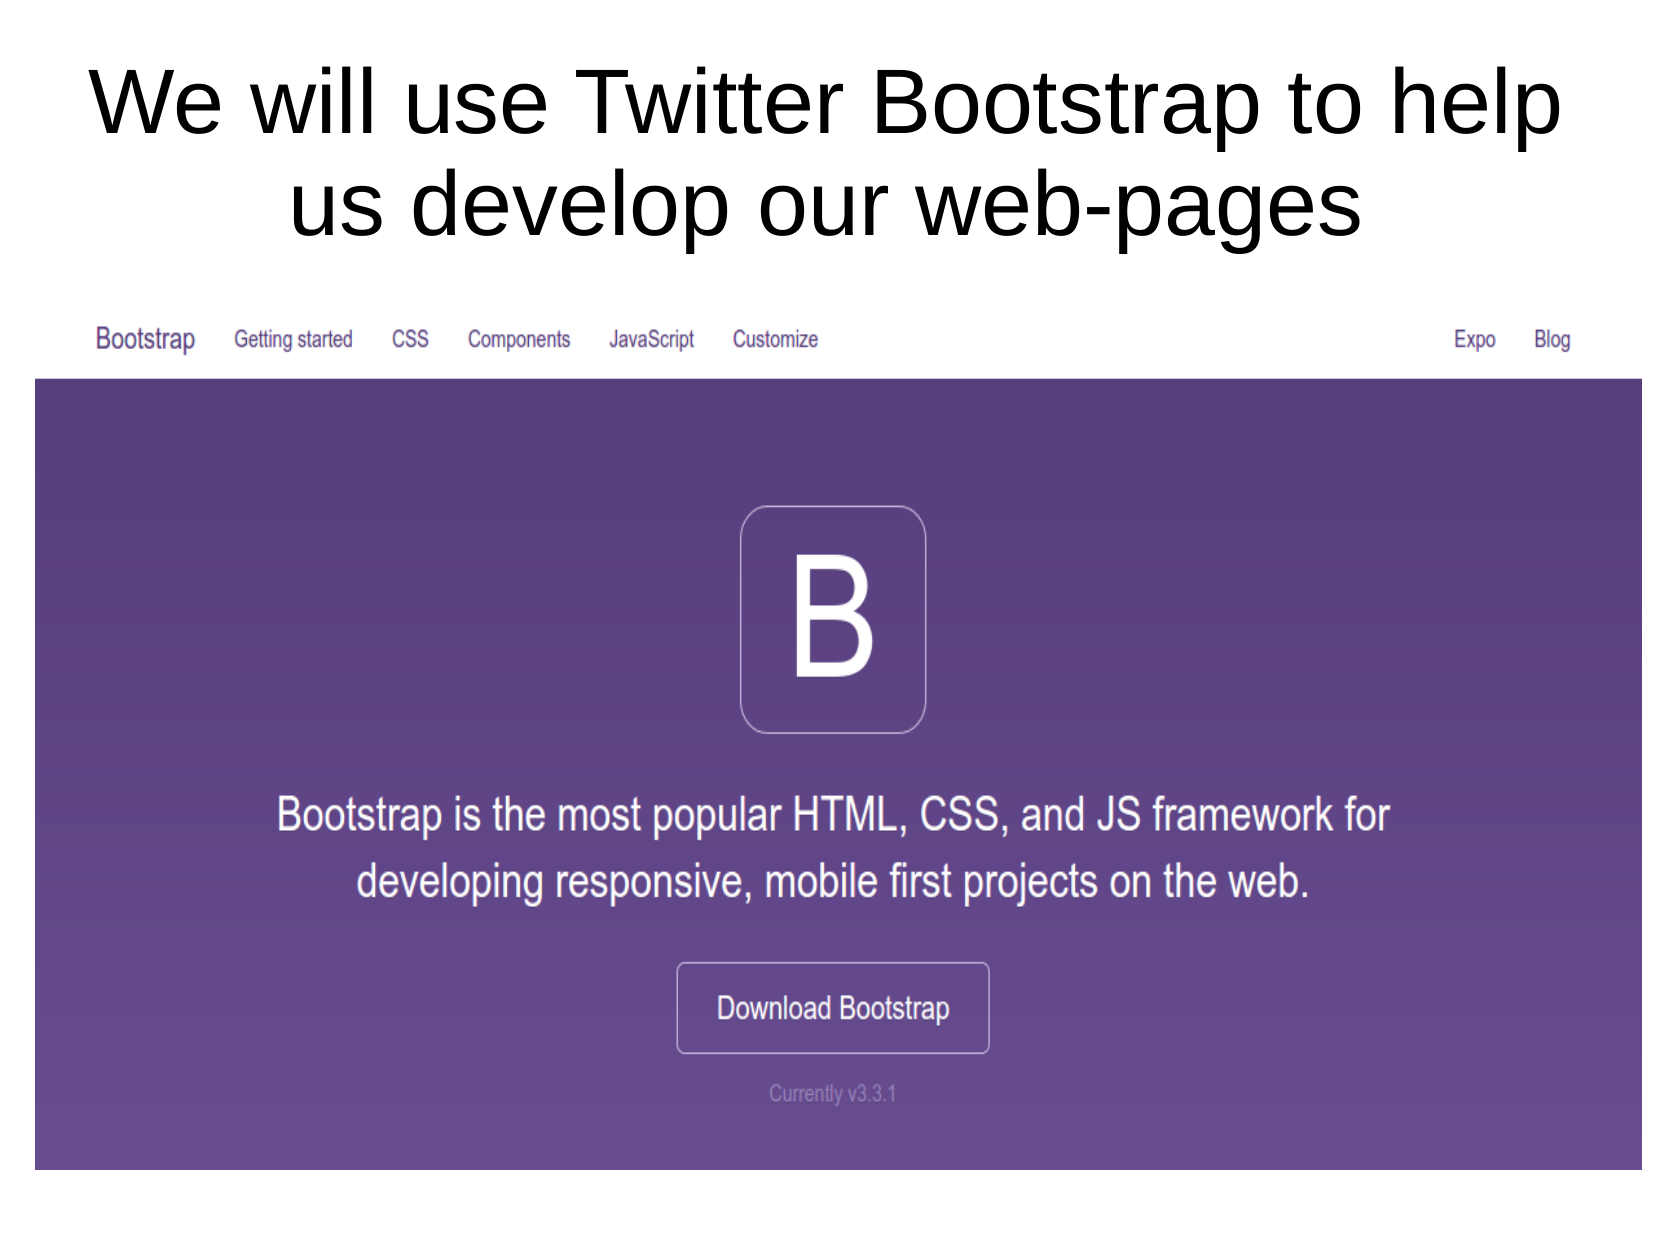

# We will use Twitter Bootstrap to help us develop our web-pages